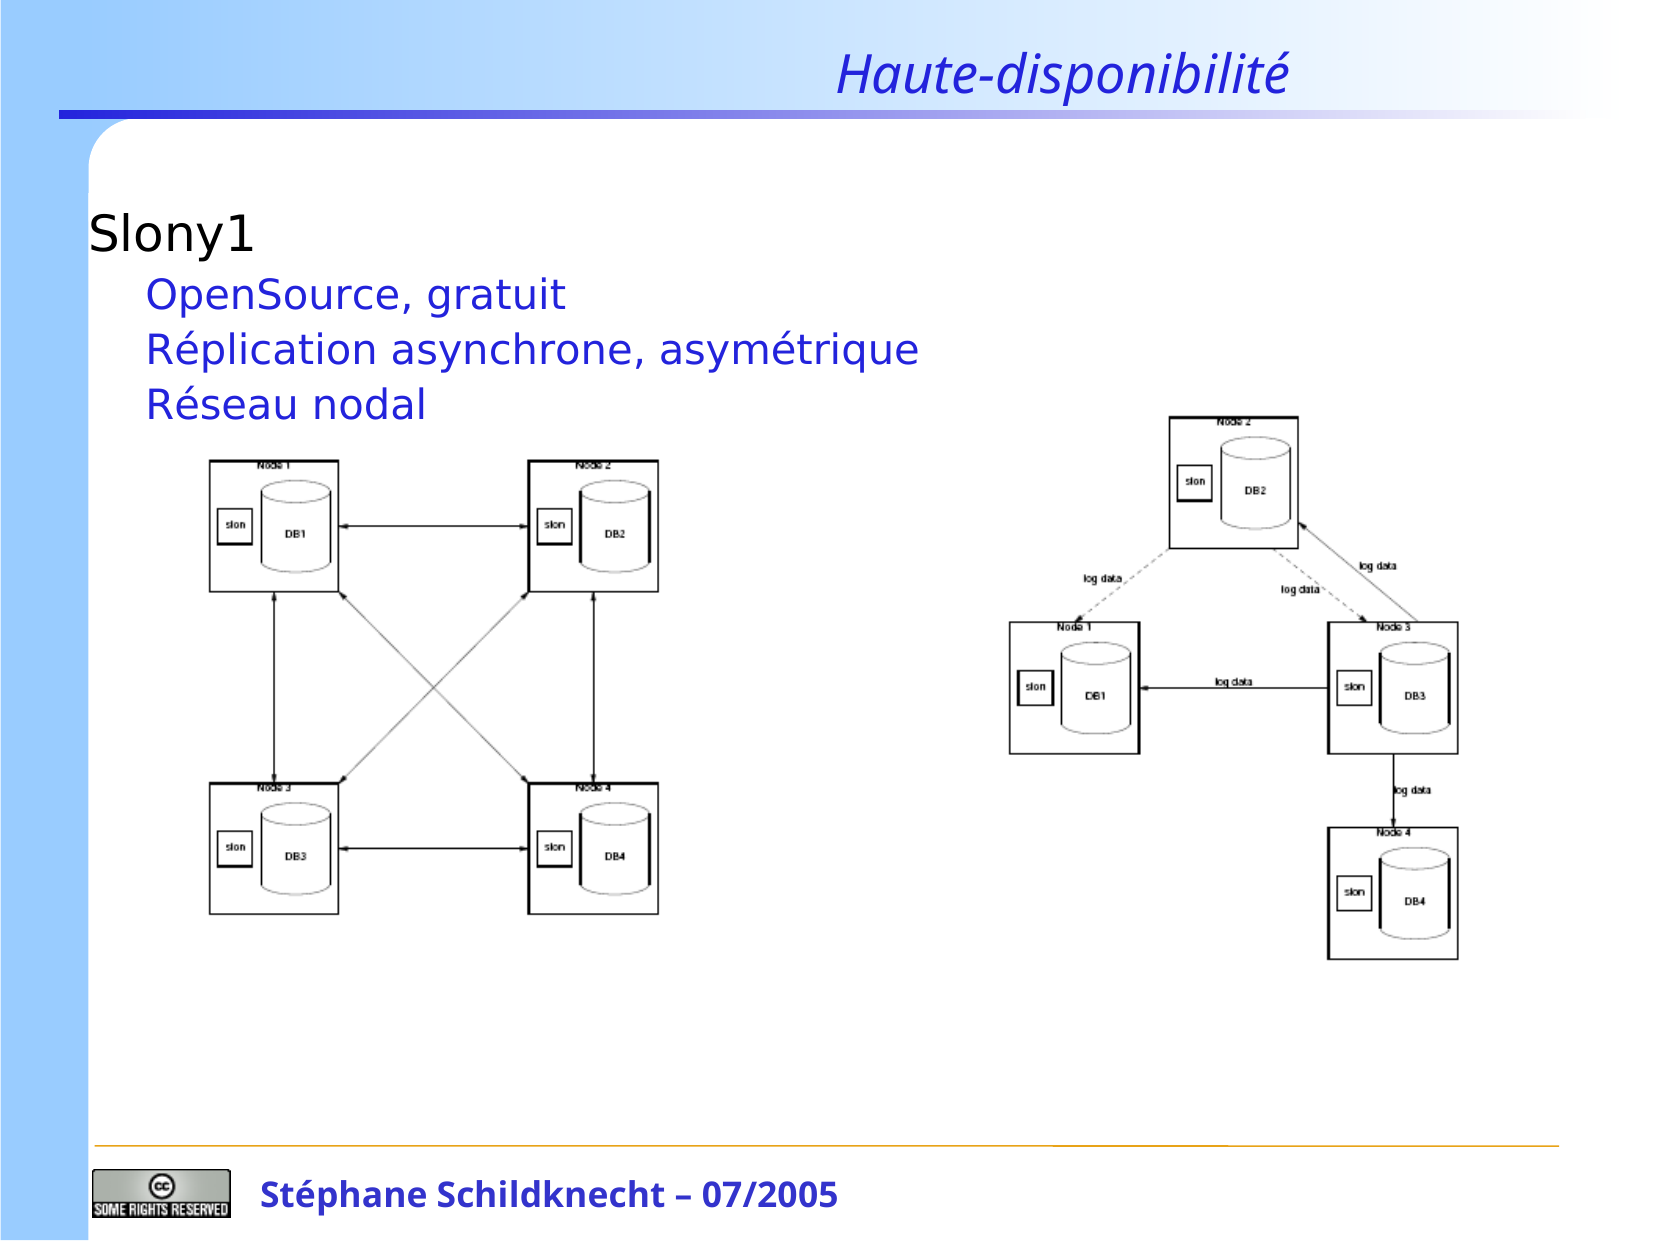

# Haute-disponibilité
Slony1
OpenSource, gratuit
Réplication asynchrone, asymétrique
Réseau nodal